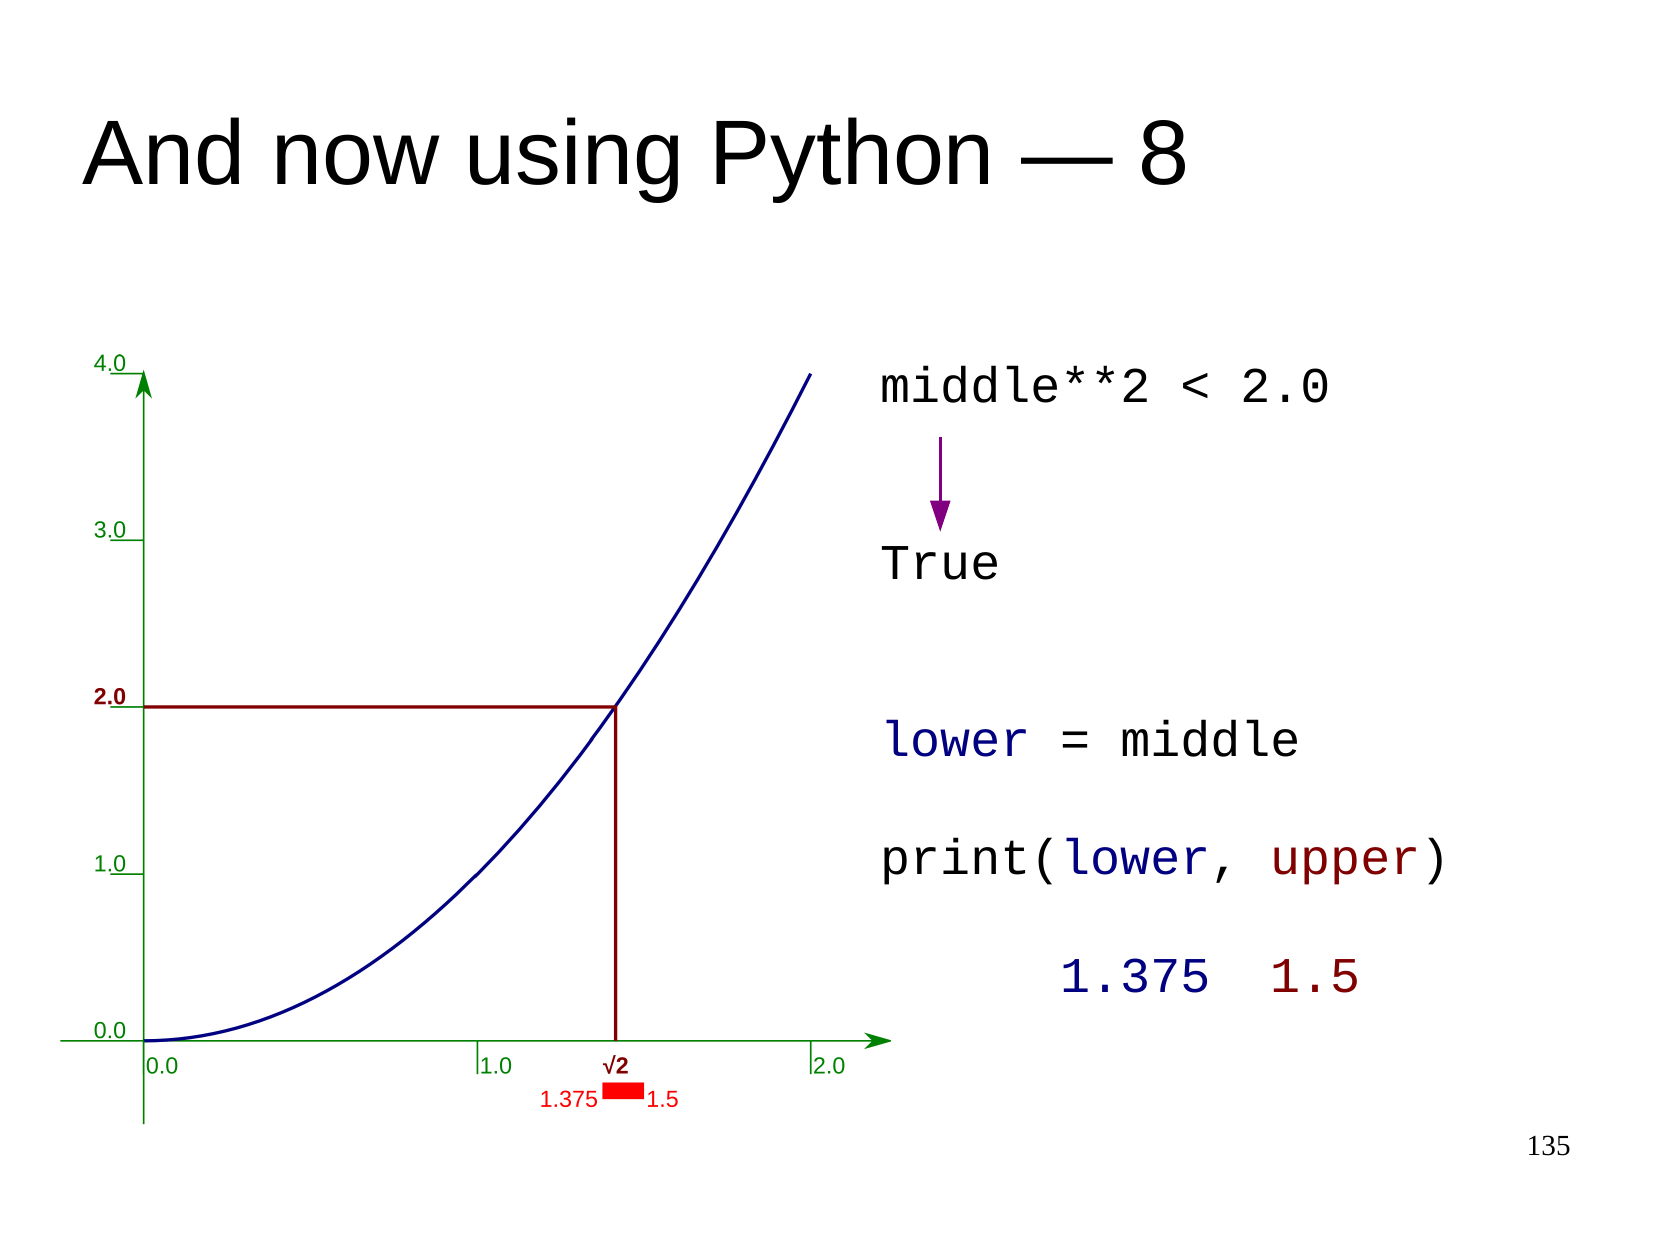

# And now using Python — 8
middle**2 < 2.0
True
lower = middle
print(lower, upper)
1.375
1.5
135